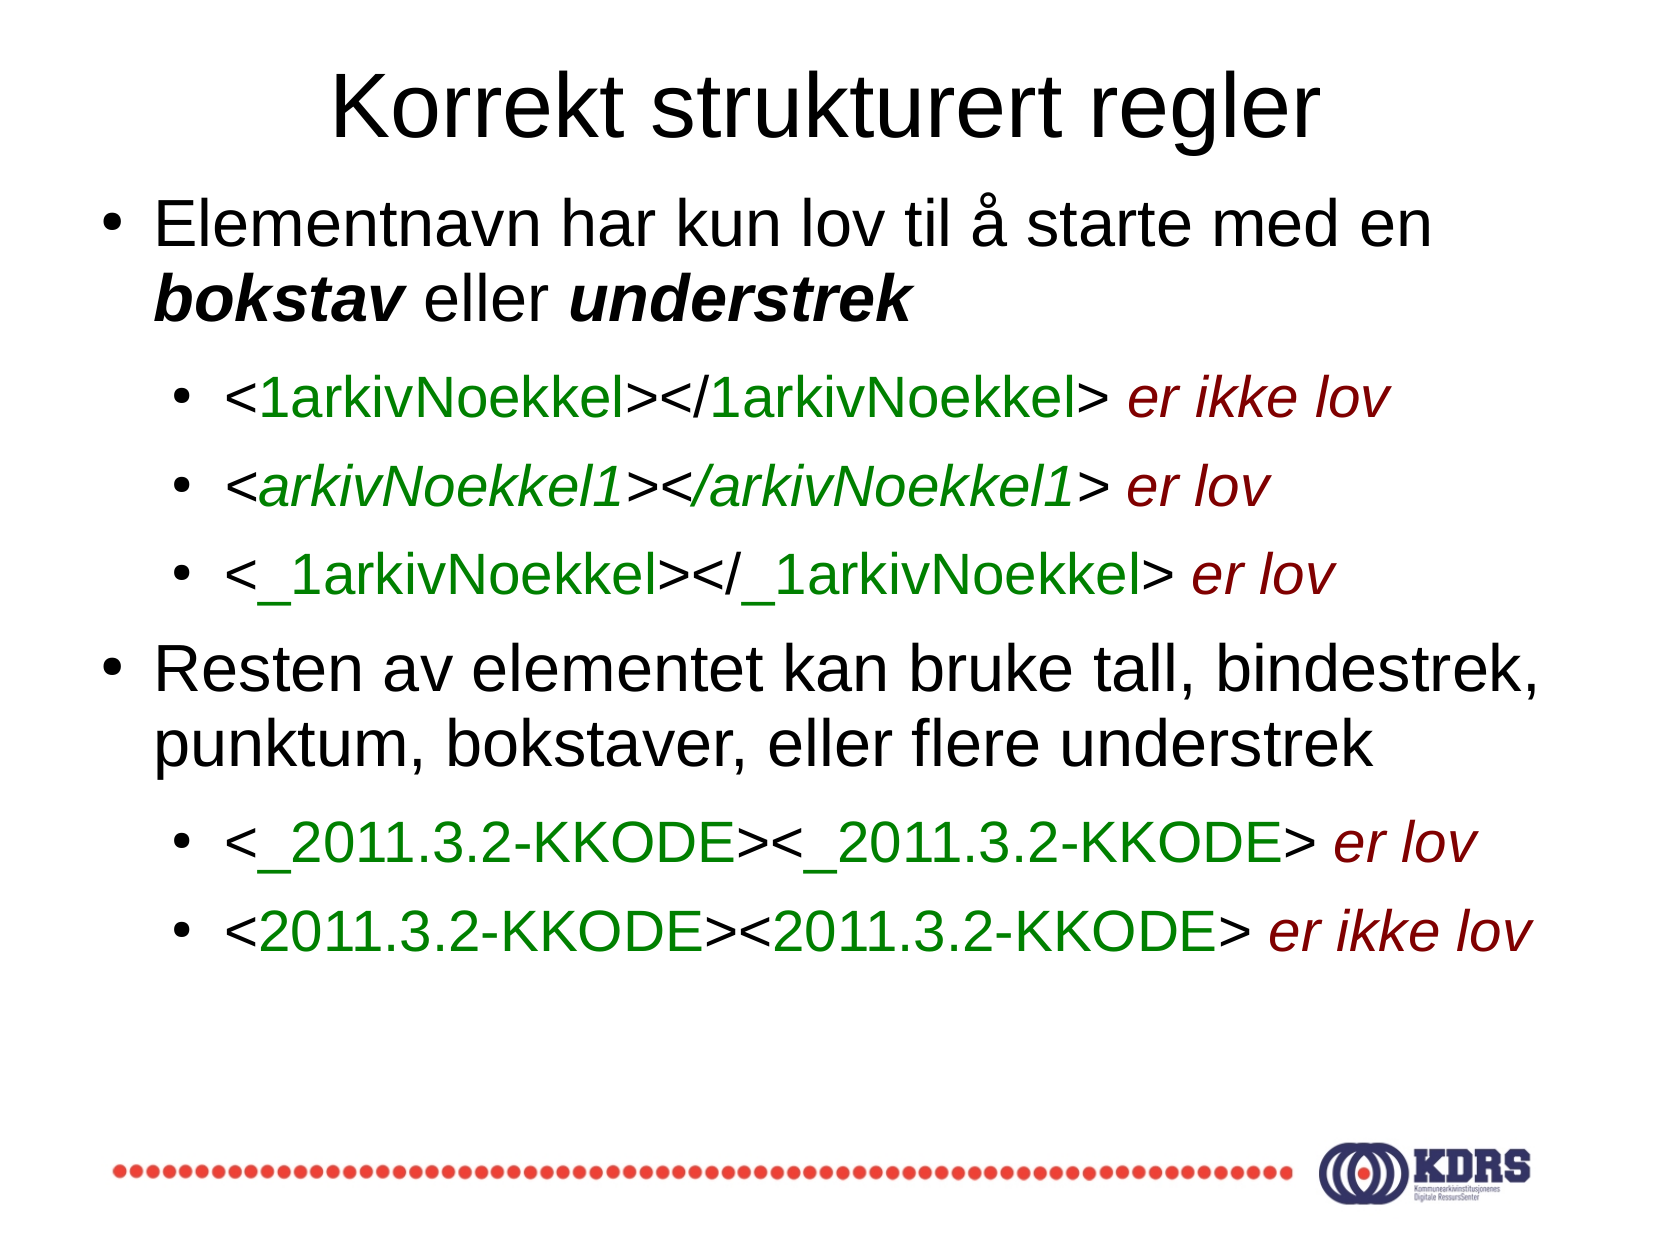

# Korrekt strukturert regler
Elementnavn har kun lov til å starte med en bokstav eller understrek
<1arkivNoekkel></1arkivNoekkel> er ikke lov
<arkivNoekkel1></arkivNoekkel1> er lov
<_1arkivNoekkel></_1arkivNoekkel> er lov
Resten av elementet kan bruke tall, bindestrek, punktum, bokstaver, eller flere understrek
<_2011.3.2-KKODE><_2011.3.2-KKODE> er lov
<2011.3.2-KKODE><2011.3.2-KKODE> er ikke lov